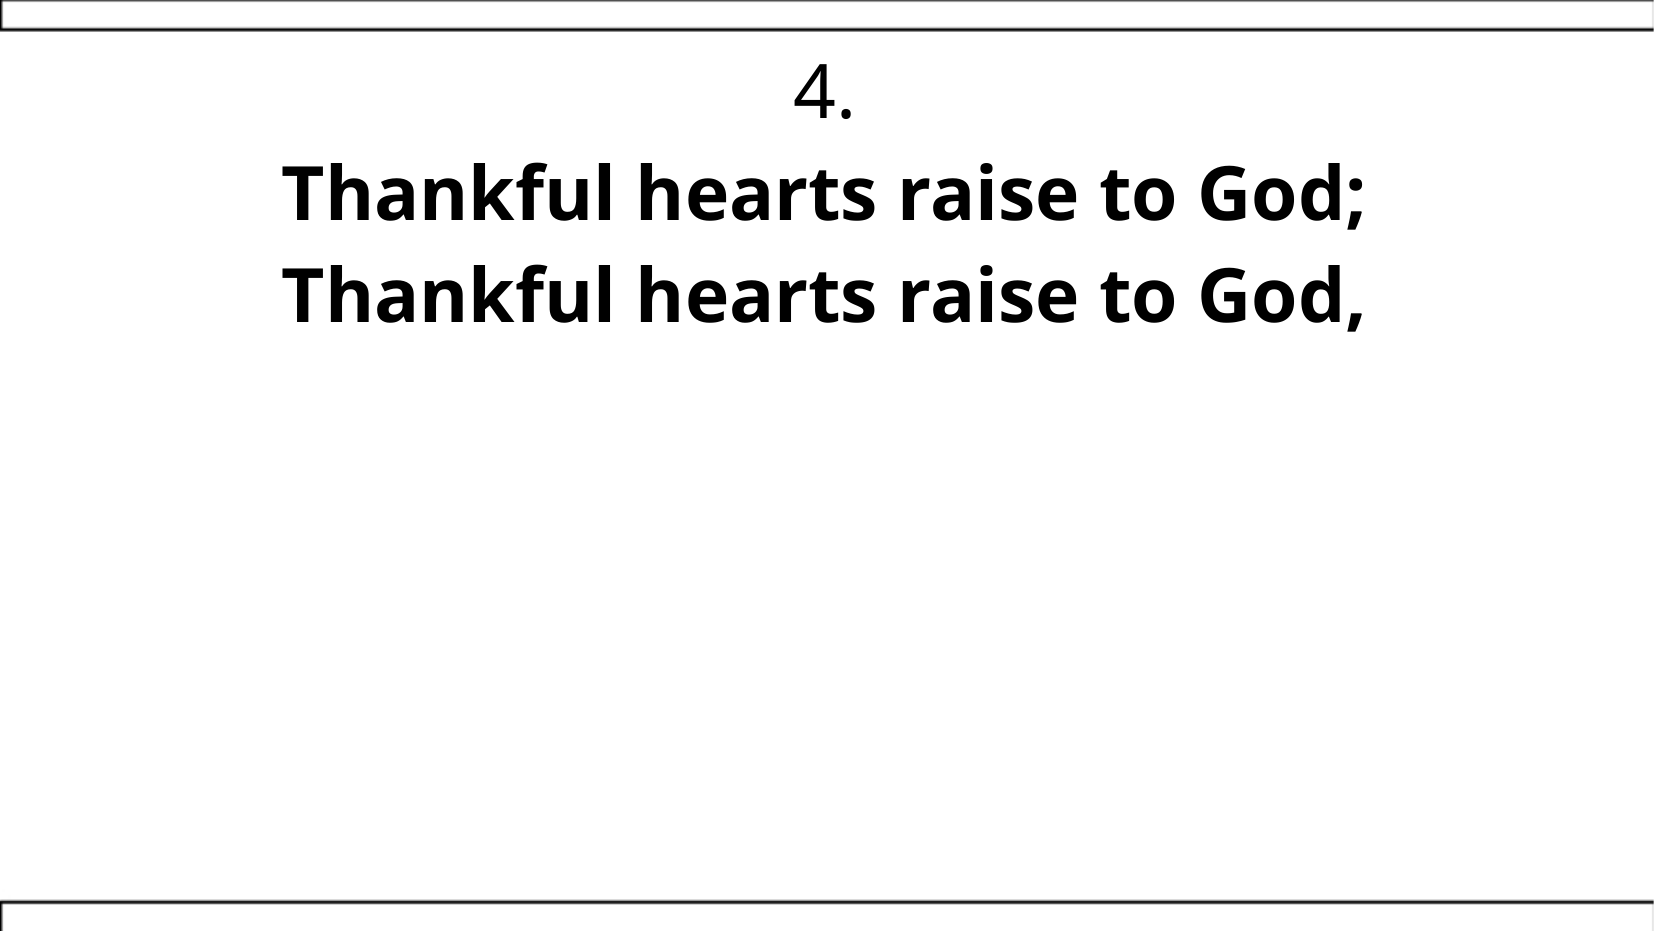

4.
Thankful hearts raise to God;
Thankful hearts raise to God,